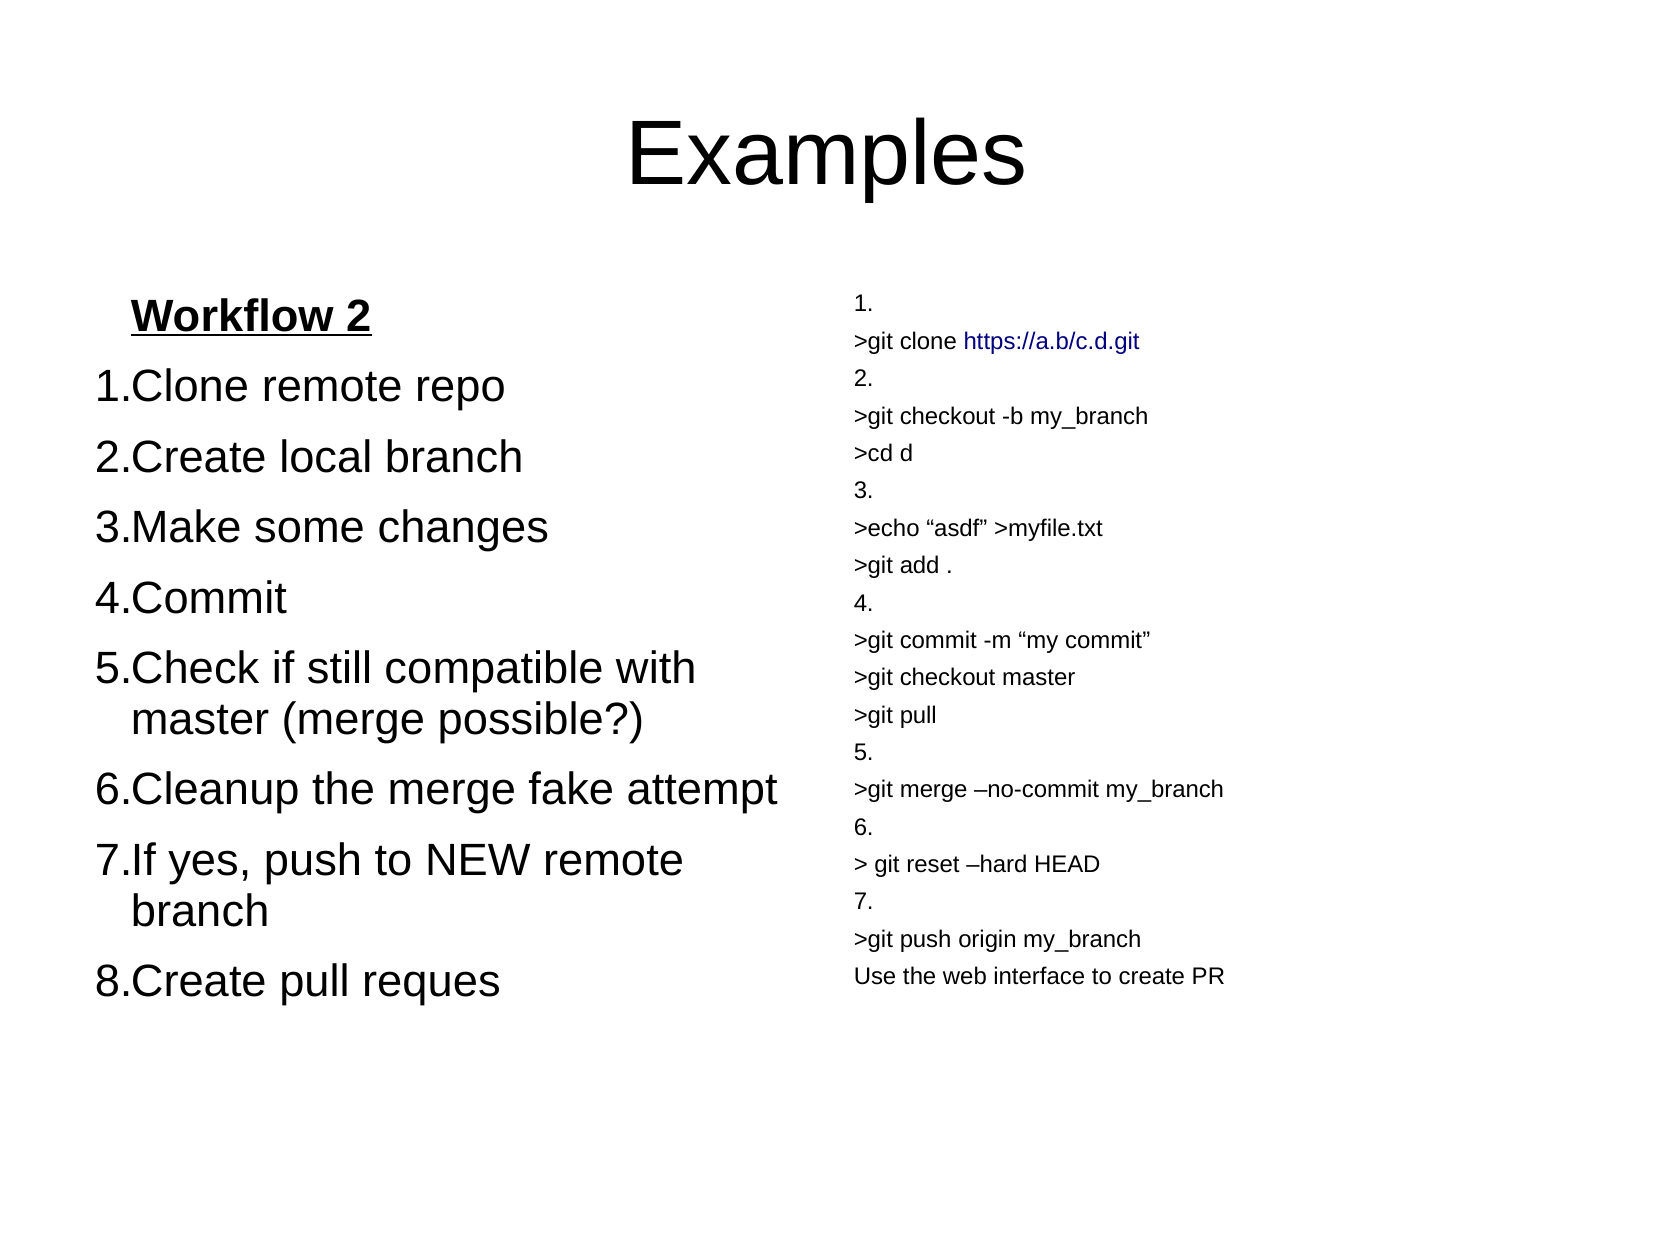

# Examples
Workflow 2
Clone remote repo
Create local branch
Make some changes
Commit
Check if still compatible with master (merge possible?)
Cleanup the merge fake attempt
If yes, push to NEW remote branch
Create pull reques
1.
>git clone https://a.b/c.d.git
2.
>git checkout -b my_branch
>cd d
3.
>echo “asdf” >myfile.txt
>git add .
4.
>git commit -m “my commit”
>git checkout master
>git pull
5.
>git merge –no-commit my_branch
6.
> git reset –hard HEAD
7.
>git push origin my_branch
Use the web interface to create PR